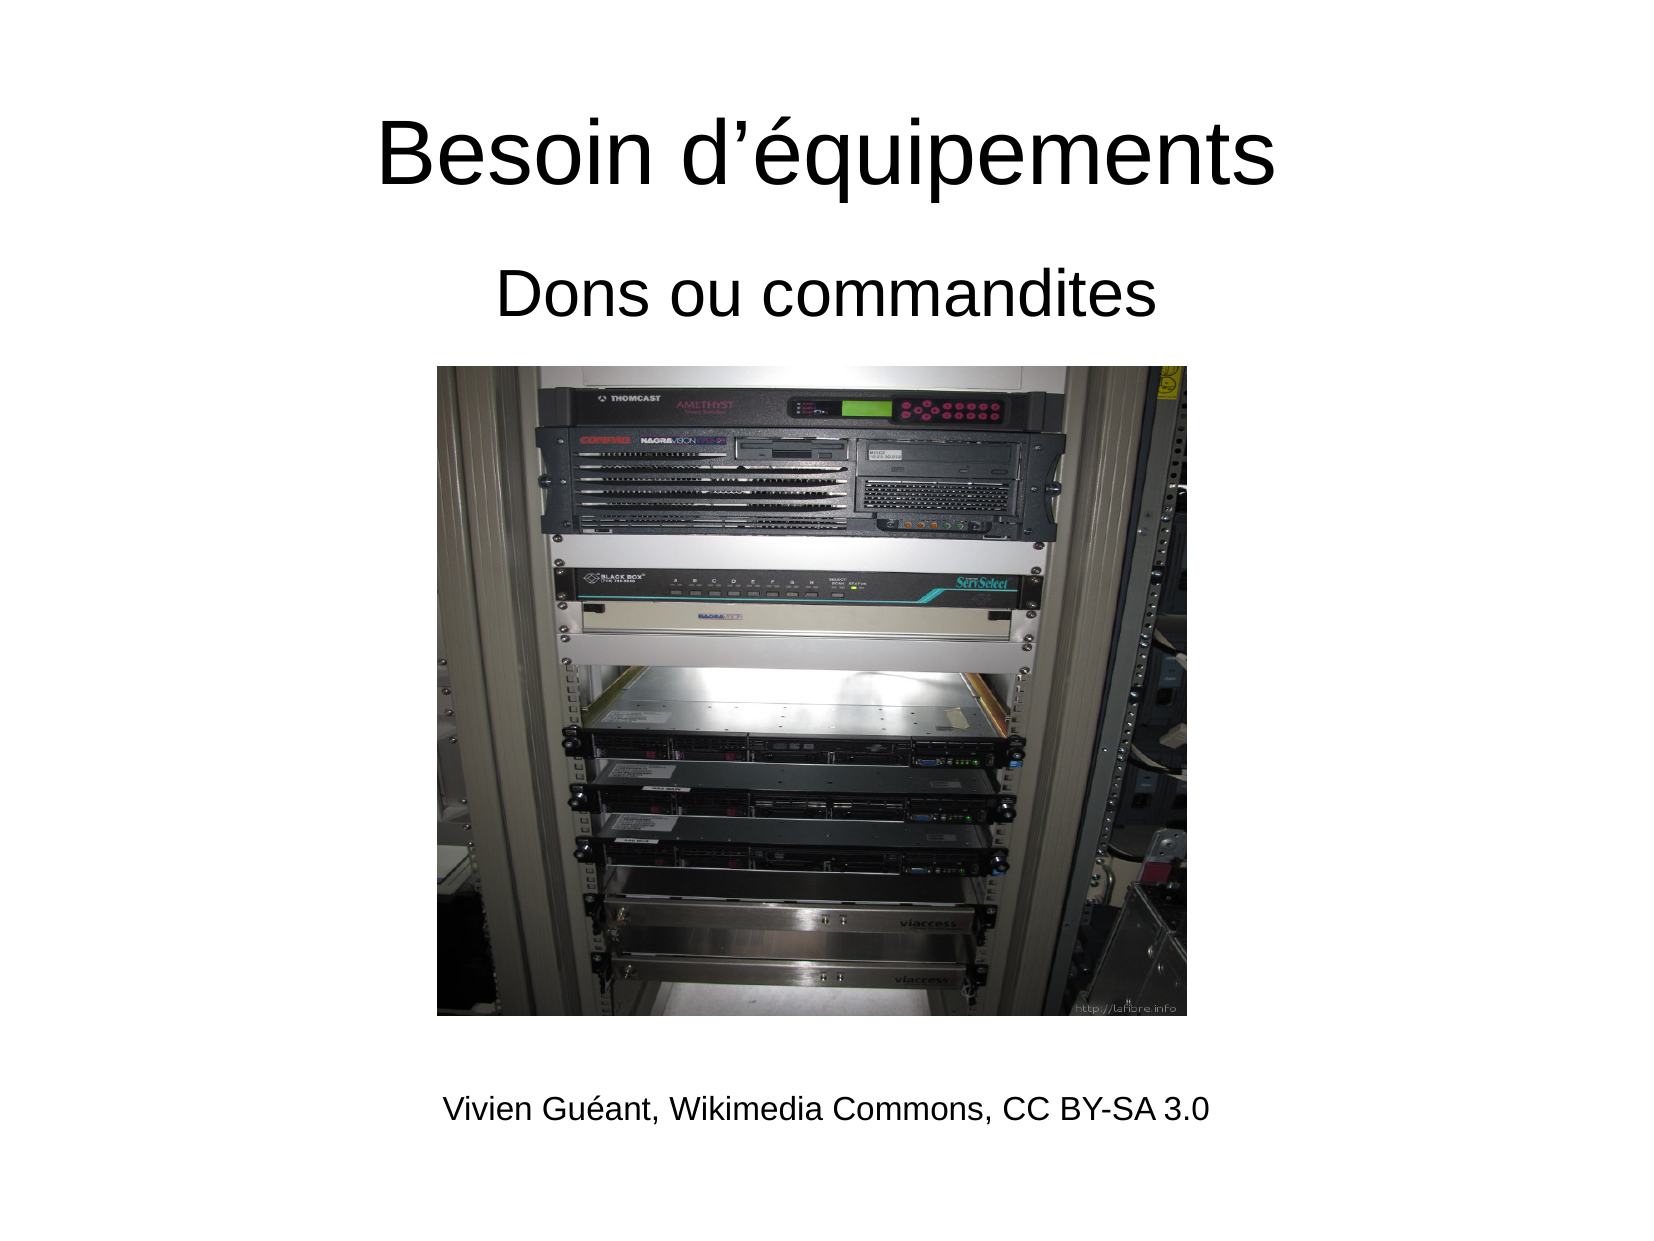

# Besoin d’équipements
Dons ou commandites
Vivien Guéant, Wikimedia Commons, CC BY-SA 3.0